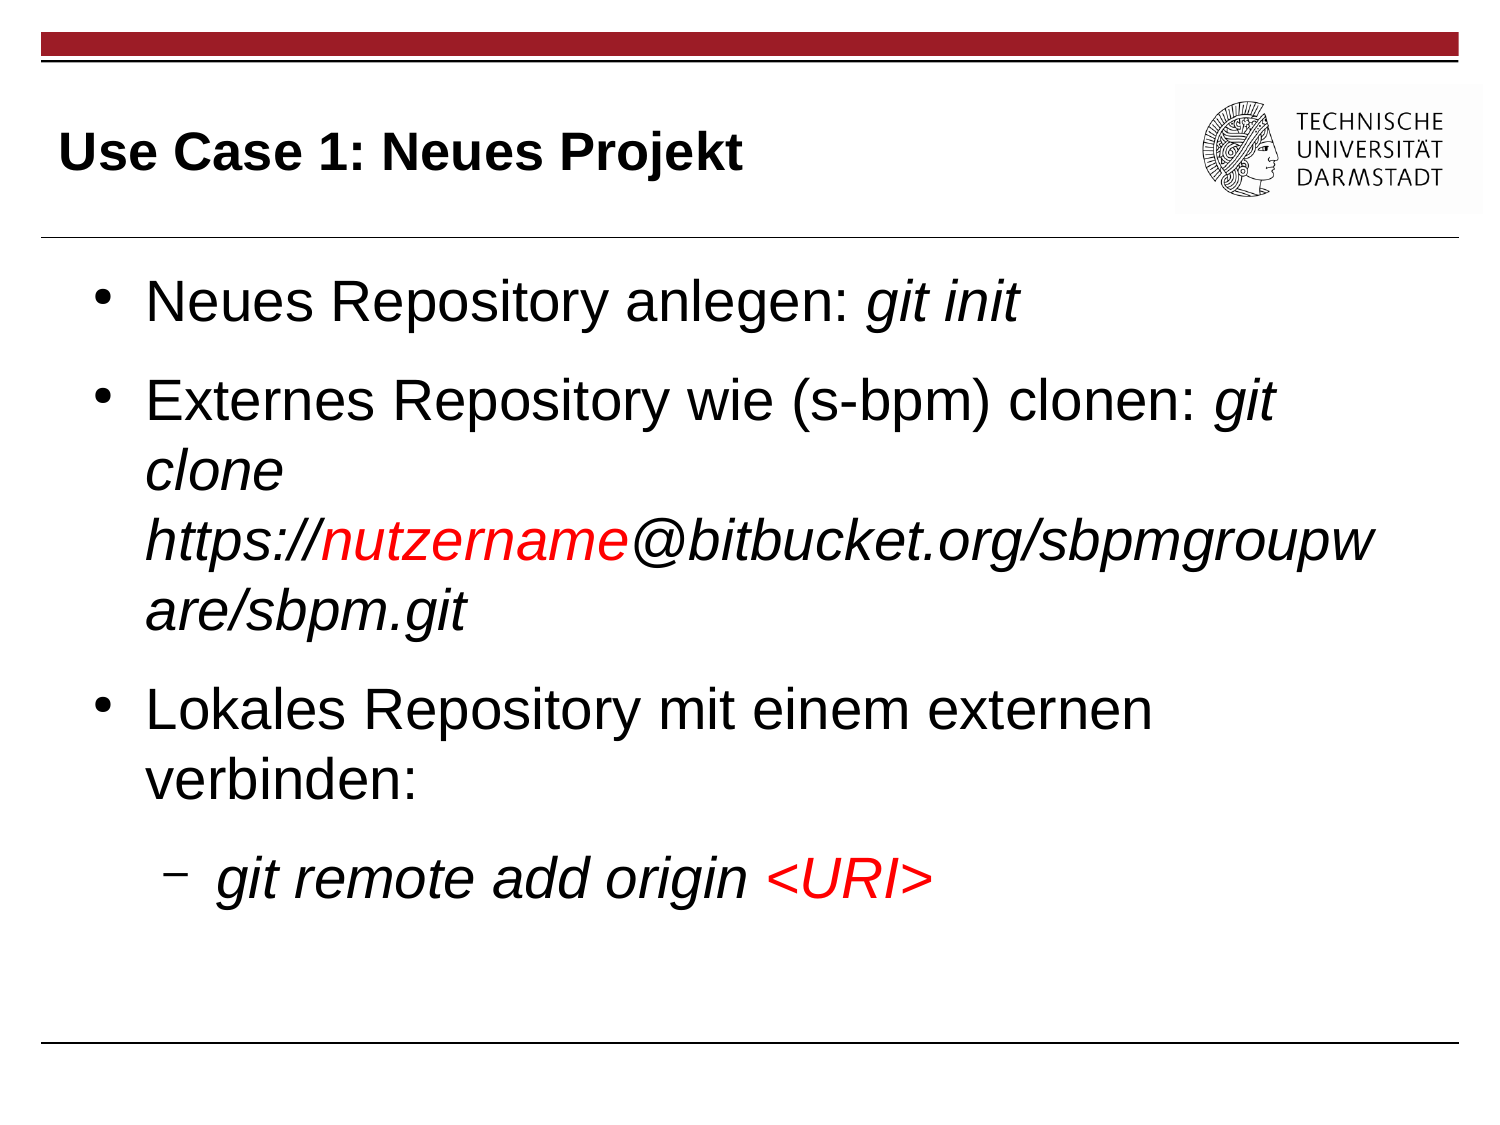

Use Case 1: Neues Projekt
# Neues Repository anlegen: git init
Externes Repository wie (s-bpm) clonen: git clone https://nutzername@bitbucket.org/sbpmgroupware/sbpm.git
Lokales Repository mit einem externen verbinden:
git remote add origin <URI>